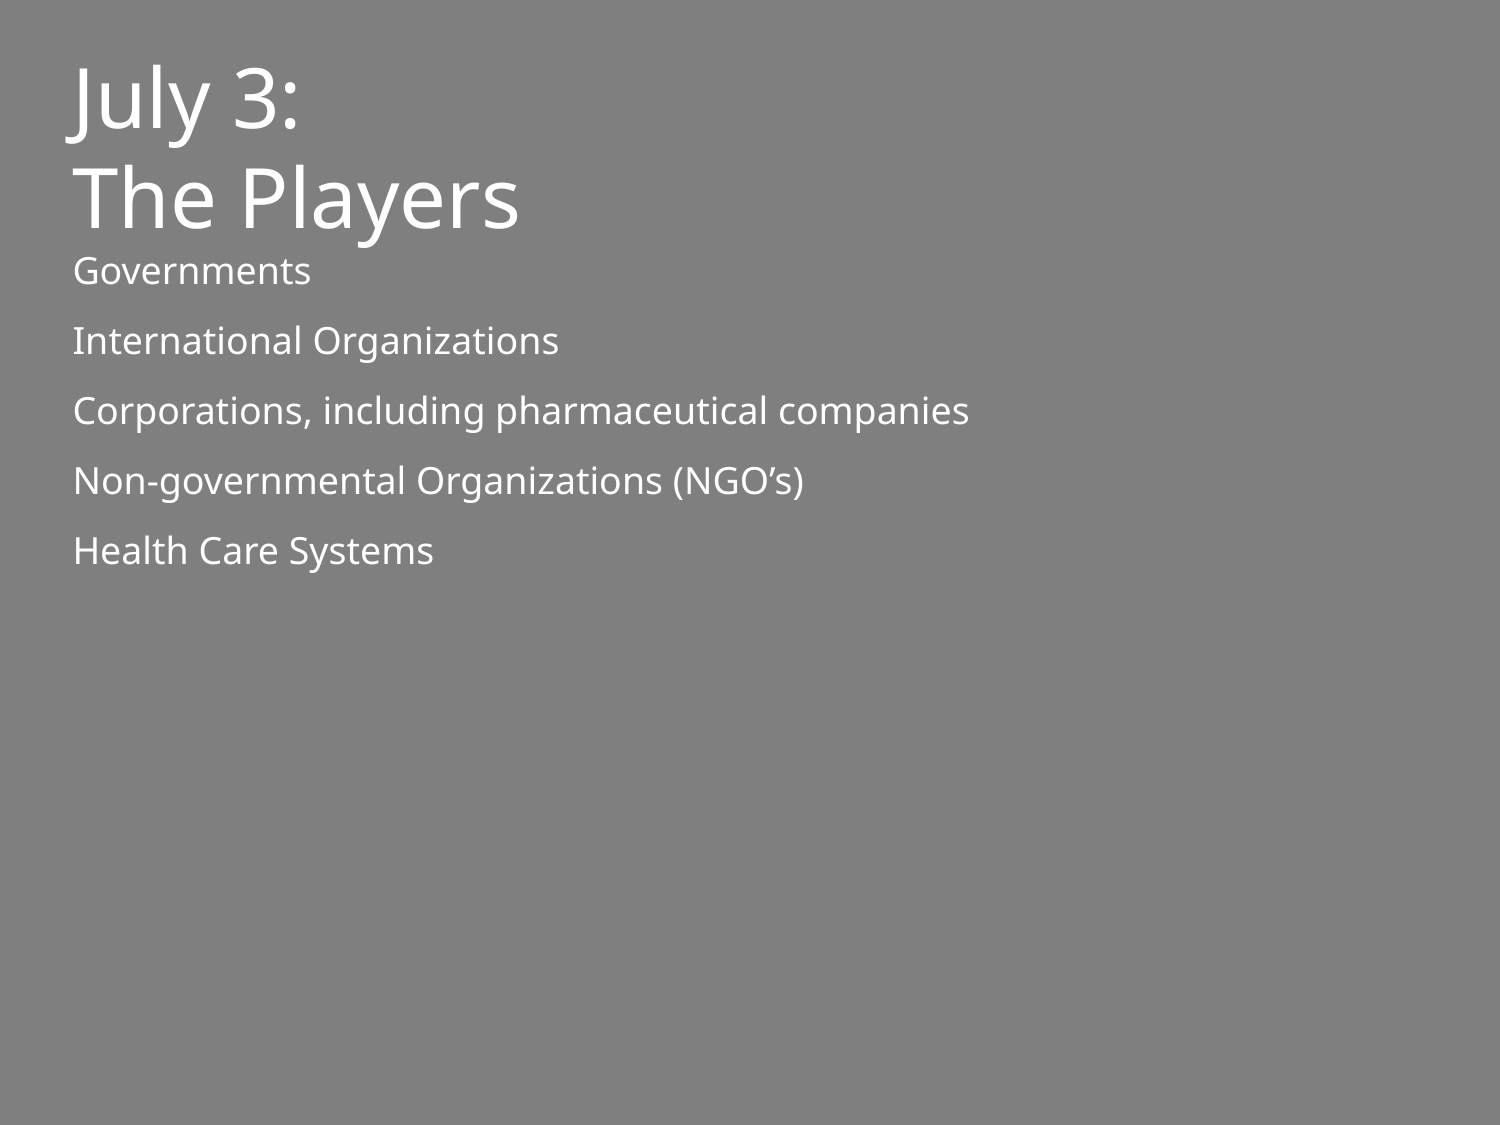

July 3:
The Players
# Governments
International Organizations
Corporations, including pharmaceutical companies
Non-governmental Organizations (NGO’s)
Health Care Systems